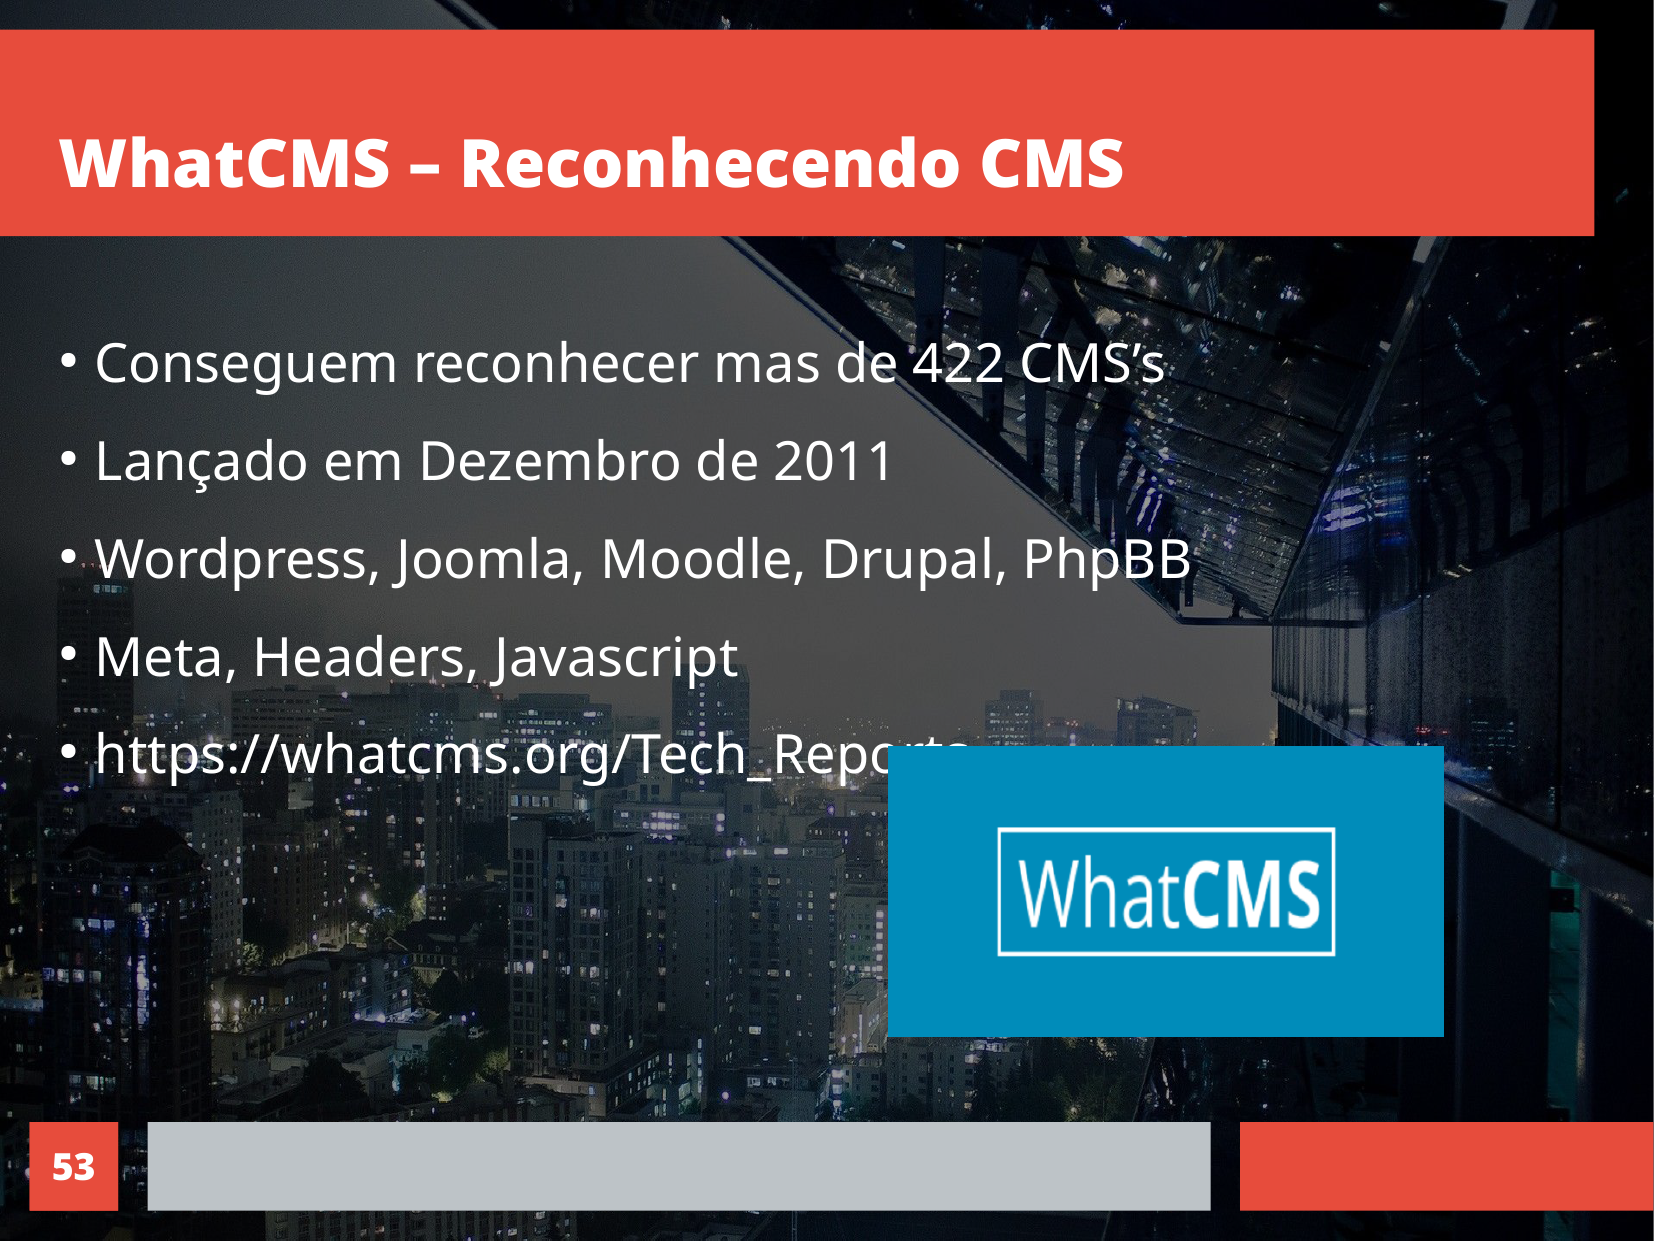

# WhatCMS – Reconhecendo CMS
Conseguem reconhecer mas de 422 CMS’s
Lançado em Dezembro de 2011
Wordpress, Joomla, Moodle, Drupal, PhpBB
Meta, Headers, Javascript
https://whatcms.org/Tech_Reports
53